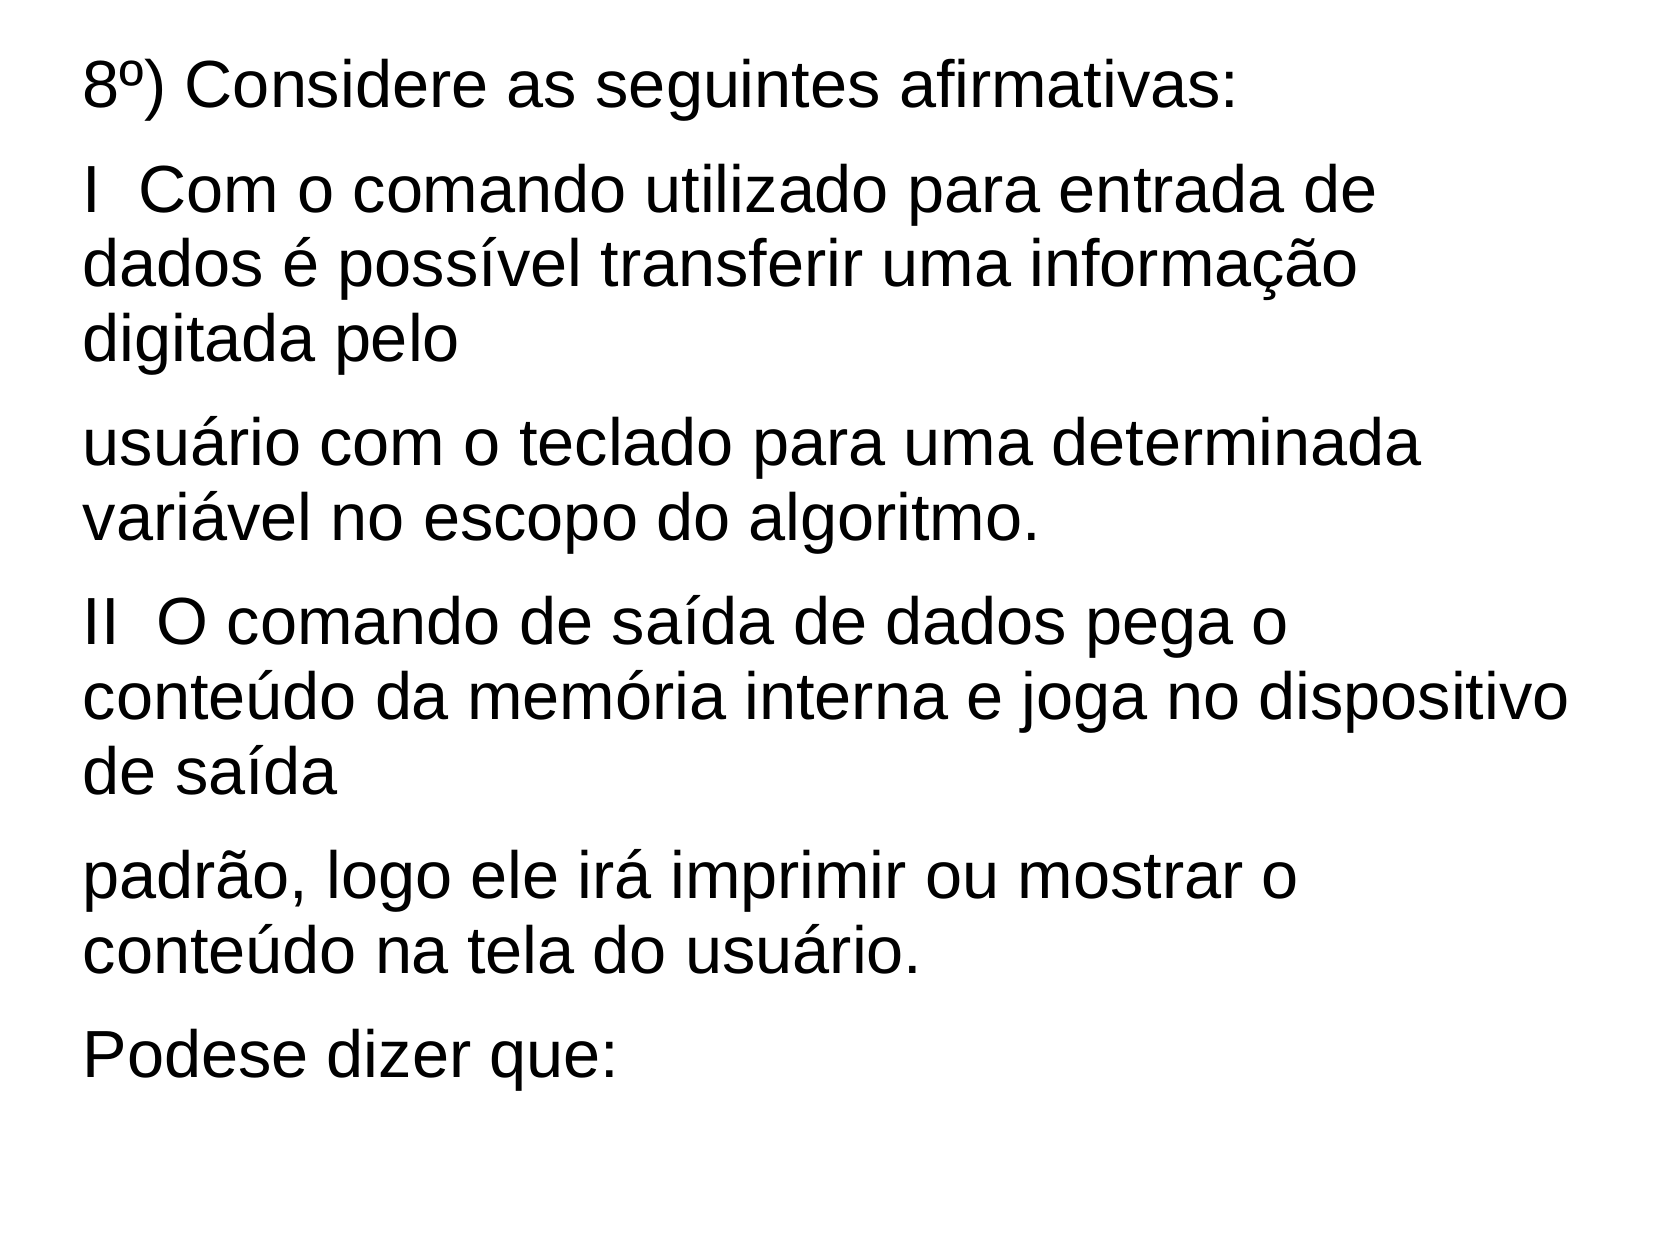

# 8º) Considere as seguintes afirmativas:
I ­ Com o comando utilizado para entrada de dados é possível transferir uma informação digitada pelo
usuário com o teclado para uma determinada variável no escopo do algoritmo.
II ­ O comando de saída de dados pega o conteúdo da memória interna e joga no dispositivo de saída
padrão, logo ele irá imprimir ou mostrar o conteúdo na tela do usuário.
Pode­se dizer que: